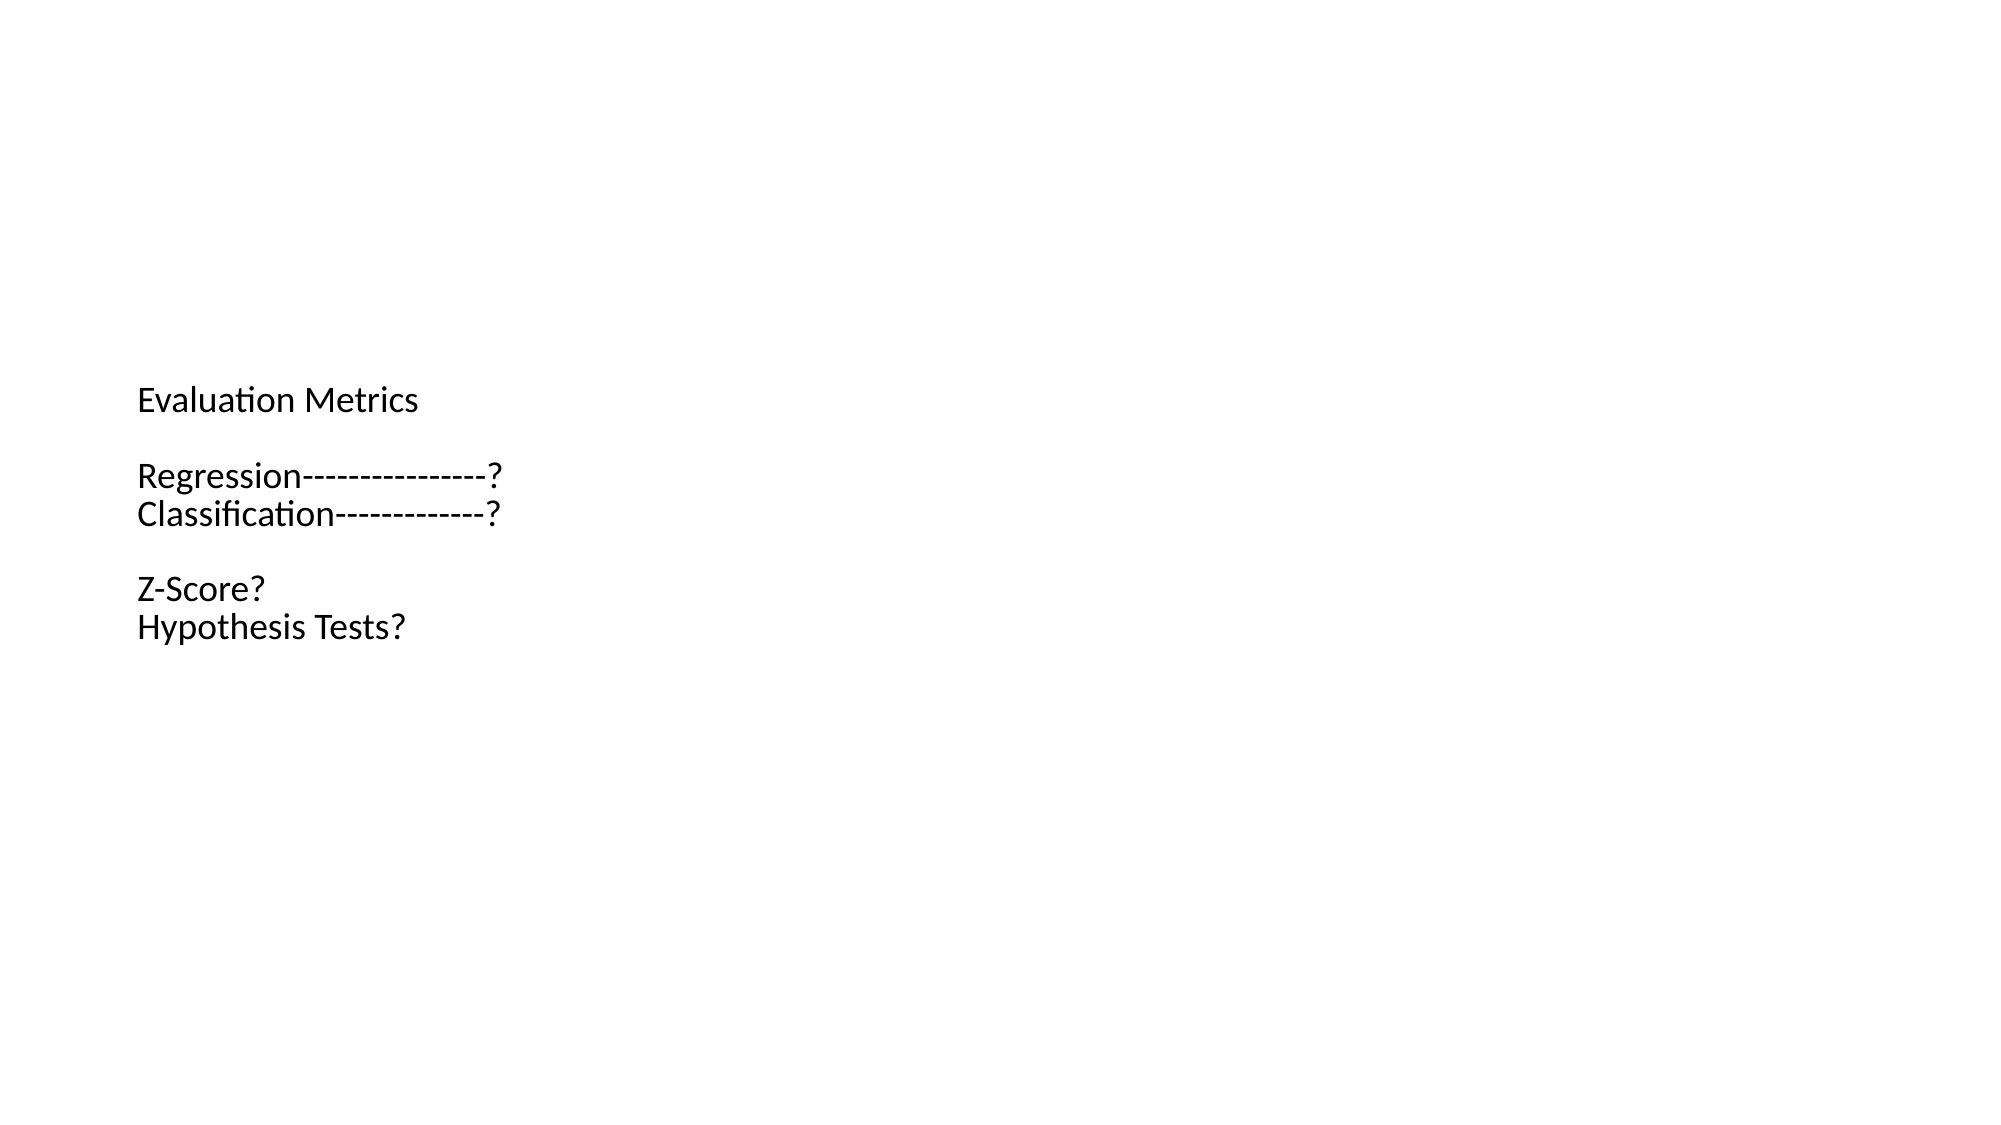

# Evaluation Metrics Regression----------------? Classification-------------? Z-Score? Hypothesis Tests?